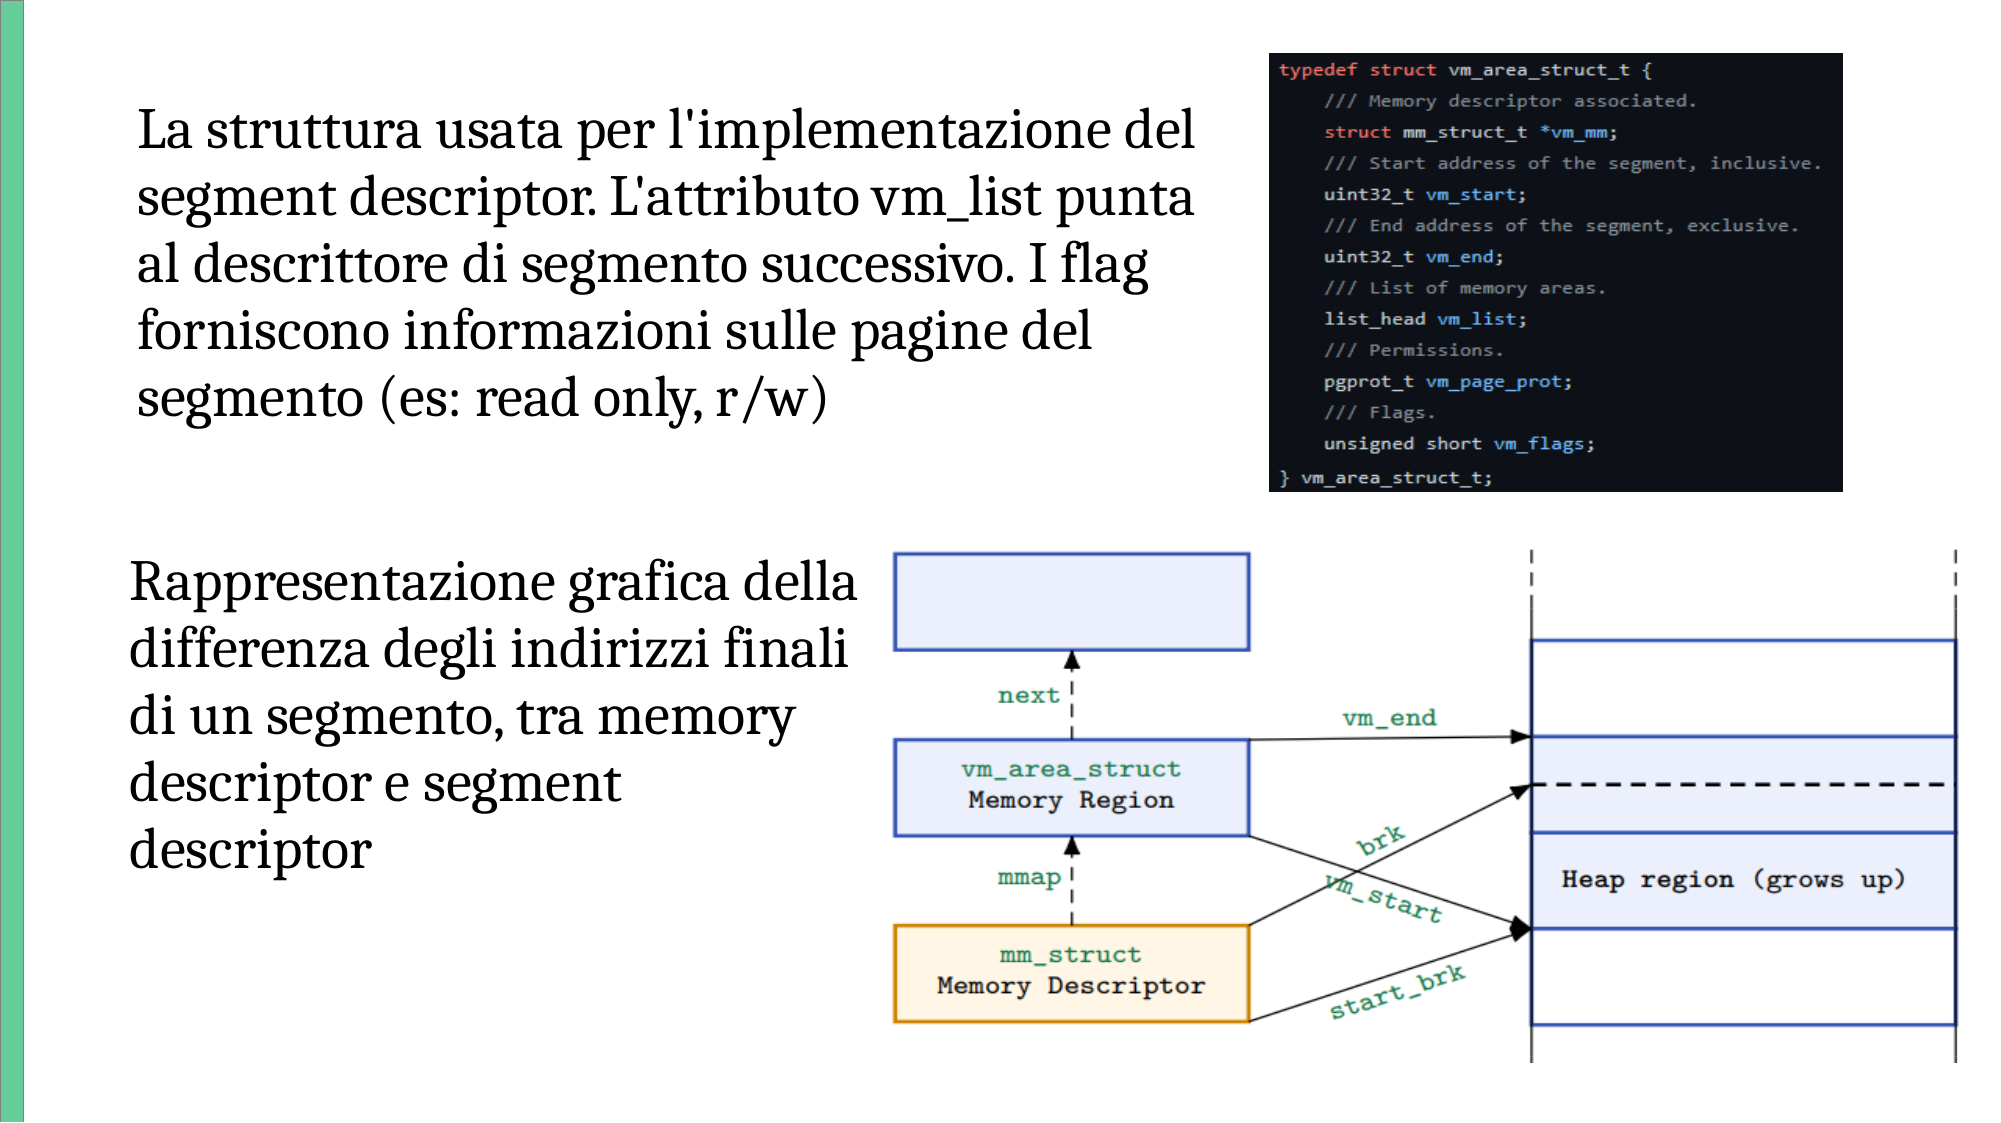

# La struttura usata per l'implementazione del segment descriptor. L'attributo vm_list punta al descrittore di segmento successivo. I flag forniscono informazioni sulle pagine del segmento (es: read only, r/w)
Rappresentazione grafica della differenza degli indirizzi finali di un segmento, tra memory descriptor e segment descriptor